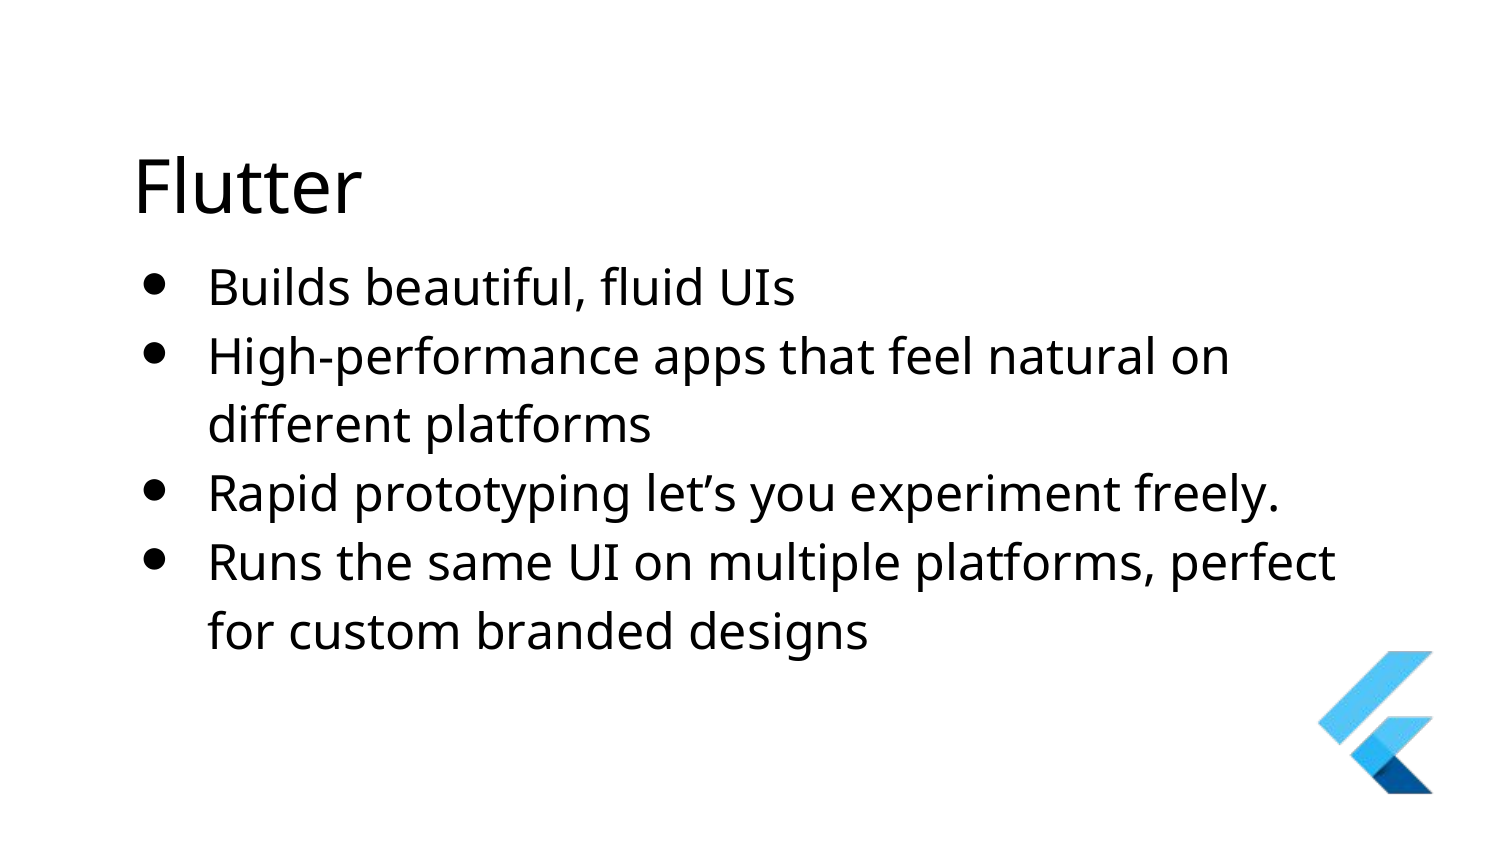

Flutter goals
Builds beautiful, fluid UIs
●
High-performance apps that feel natural on
different platforms
●
Rapid prototyping let’s you experiment freely.
●
Runs the same UI on multiple platforms, perfect
●
for custom branded designs